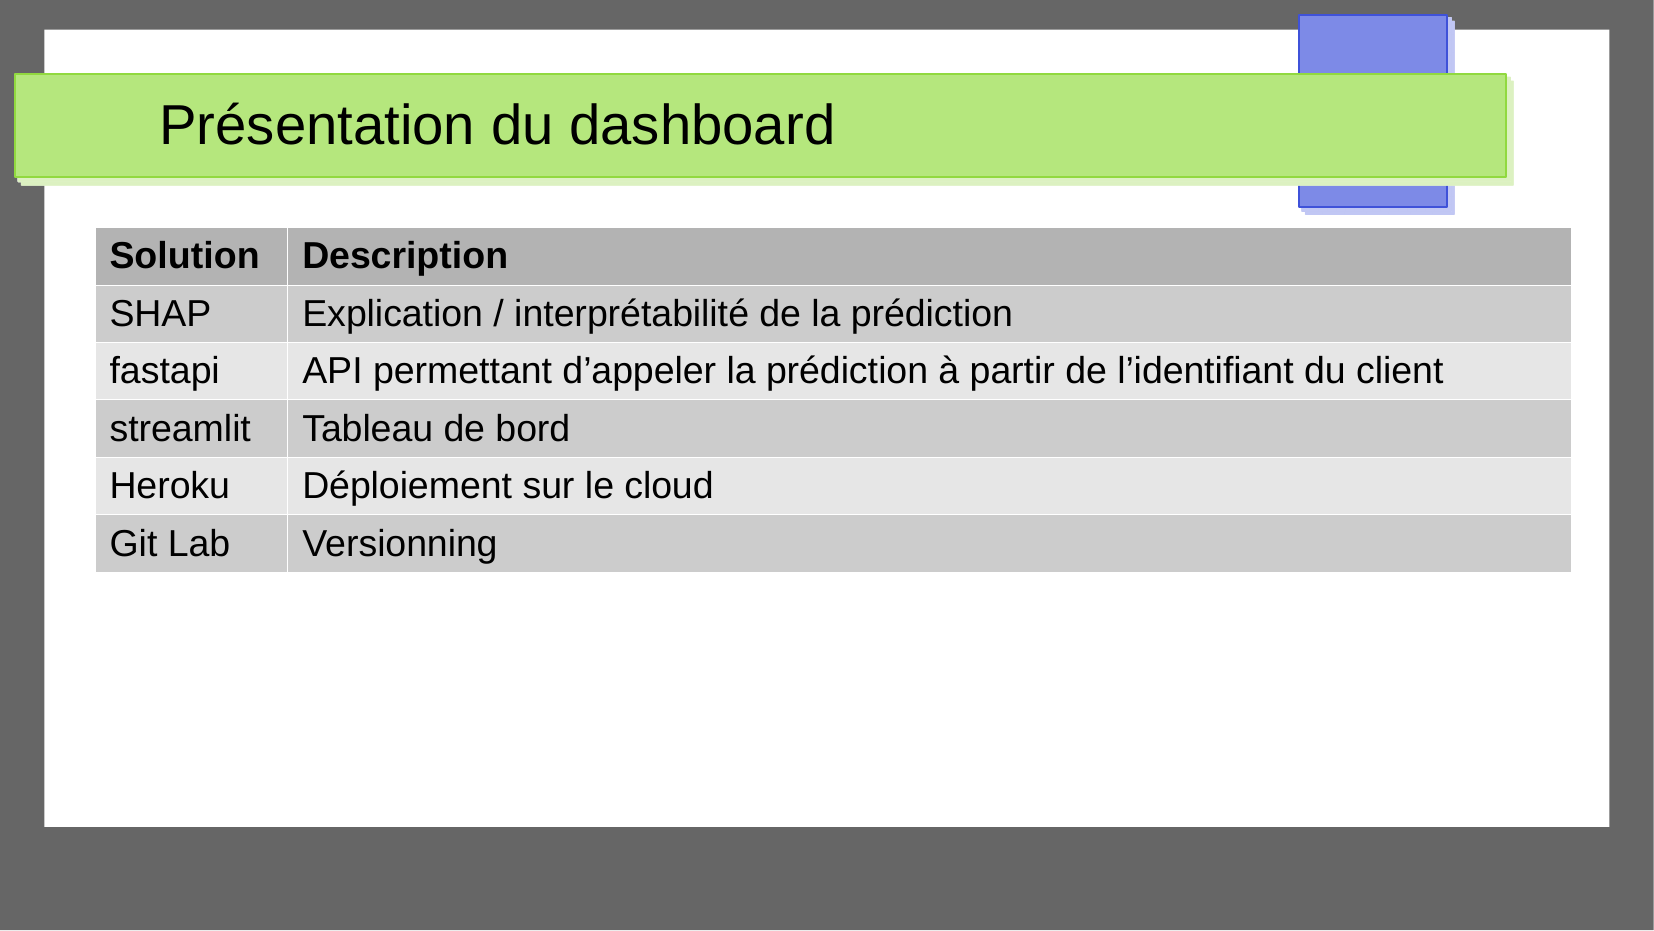

# Présentation du dashboard
| Solution | Description |
| --- | --- |
| SHAP | Explication / interprétabilité de la prédiction |
| fastapi | API permettant d’appeler la prédiction à partir de l’identifiant du client |
| streamlit | Tableau de bord |
| Heroku | Déploiement sur le cloud |
| Git Lab | Versionning |